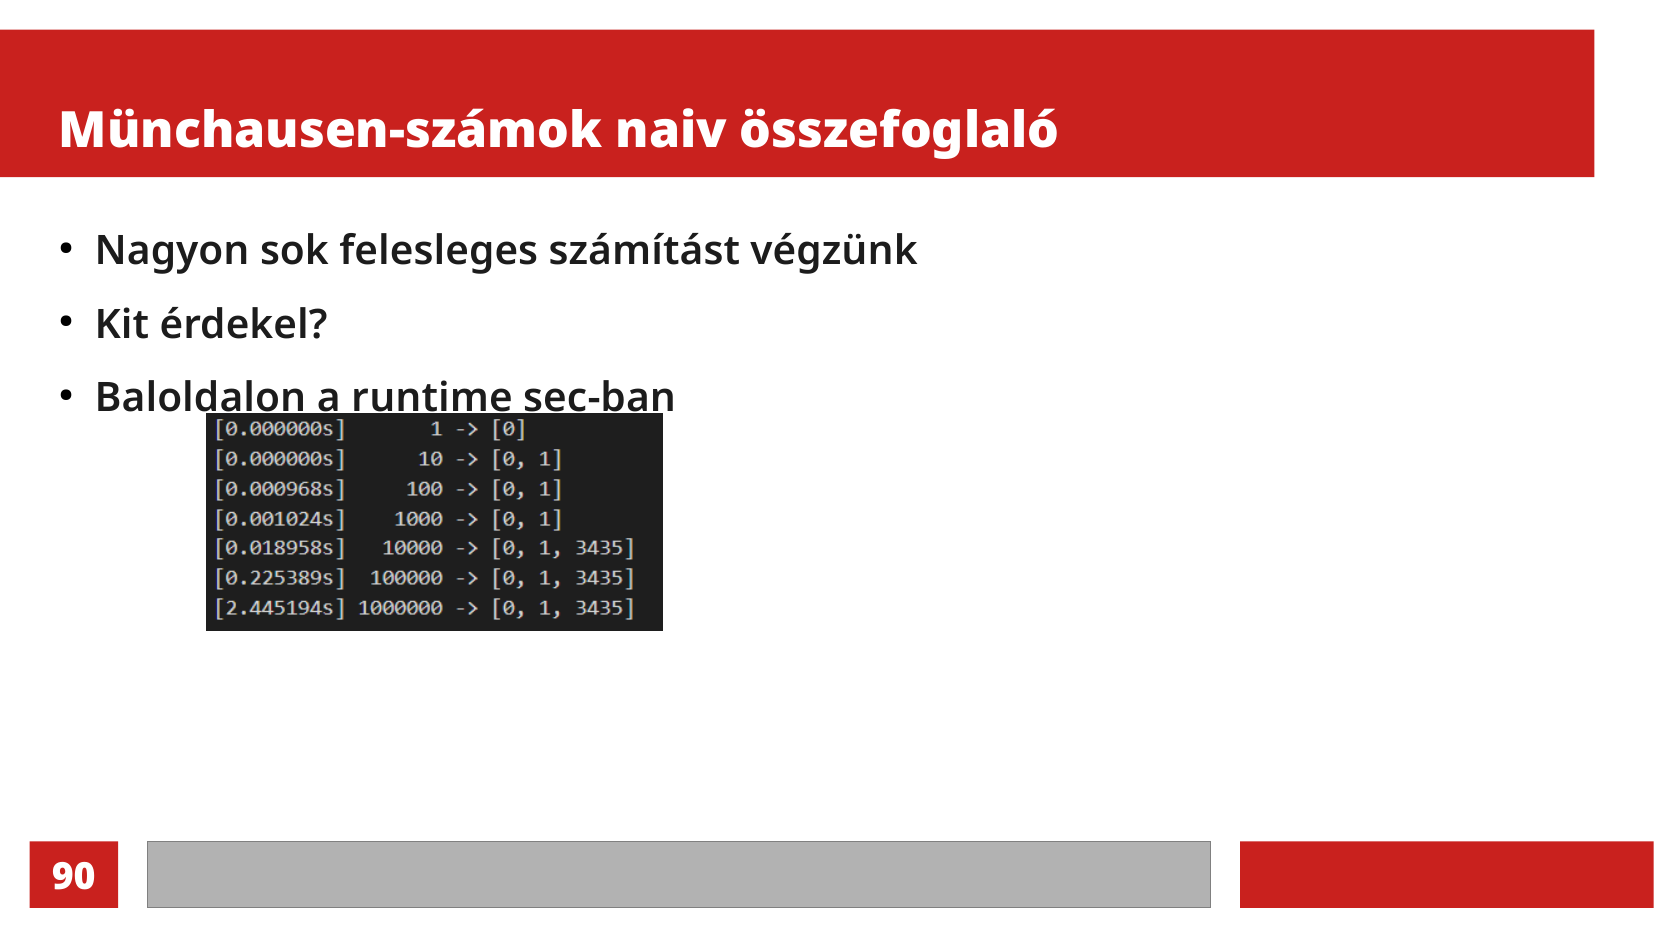

# Münchausen-számok naiv összefoglaló
Nagyon sok felesleges számítást végzünk
Kit érdekel?
Baloldalon a runtime sec-ban
90